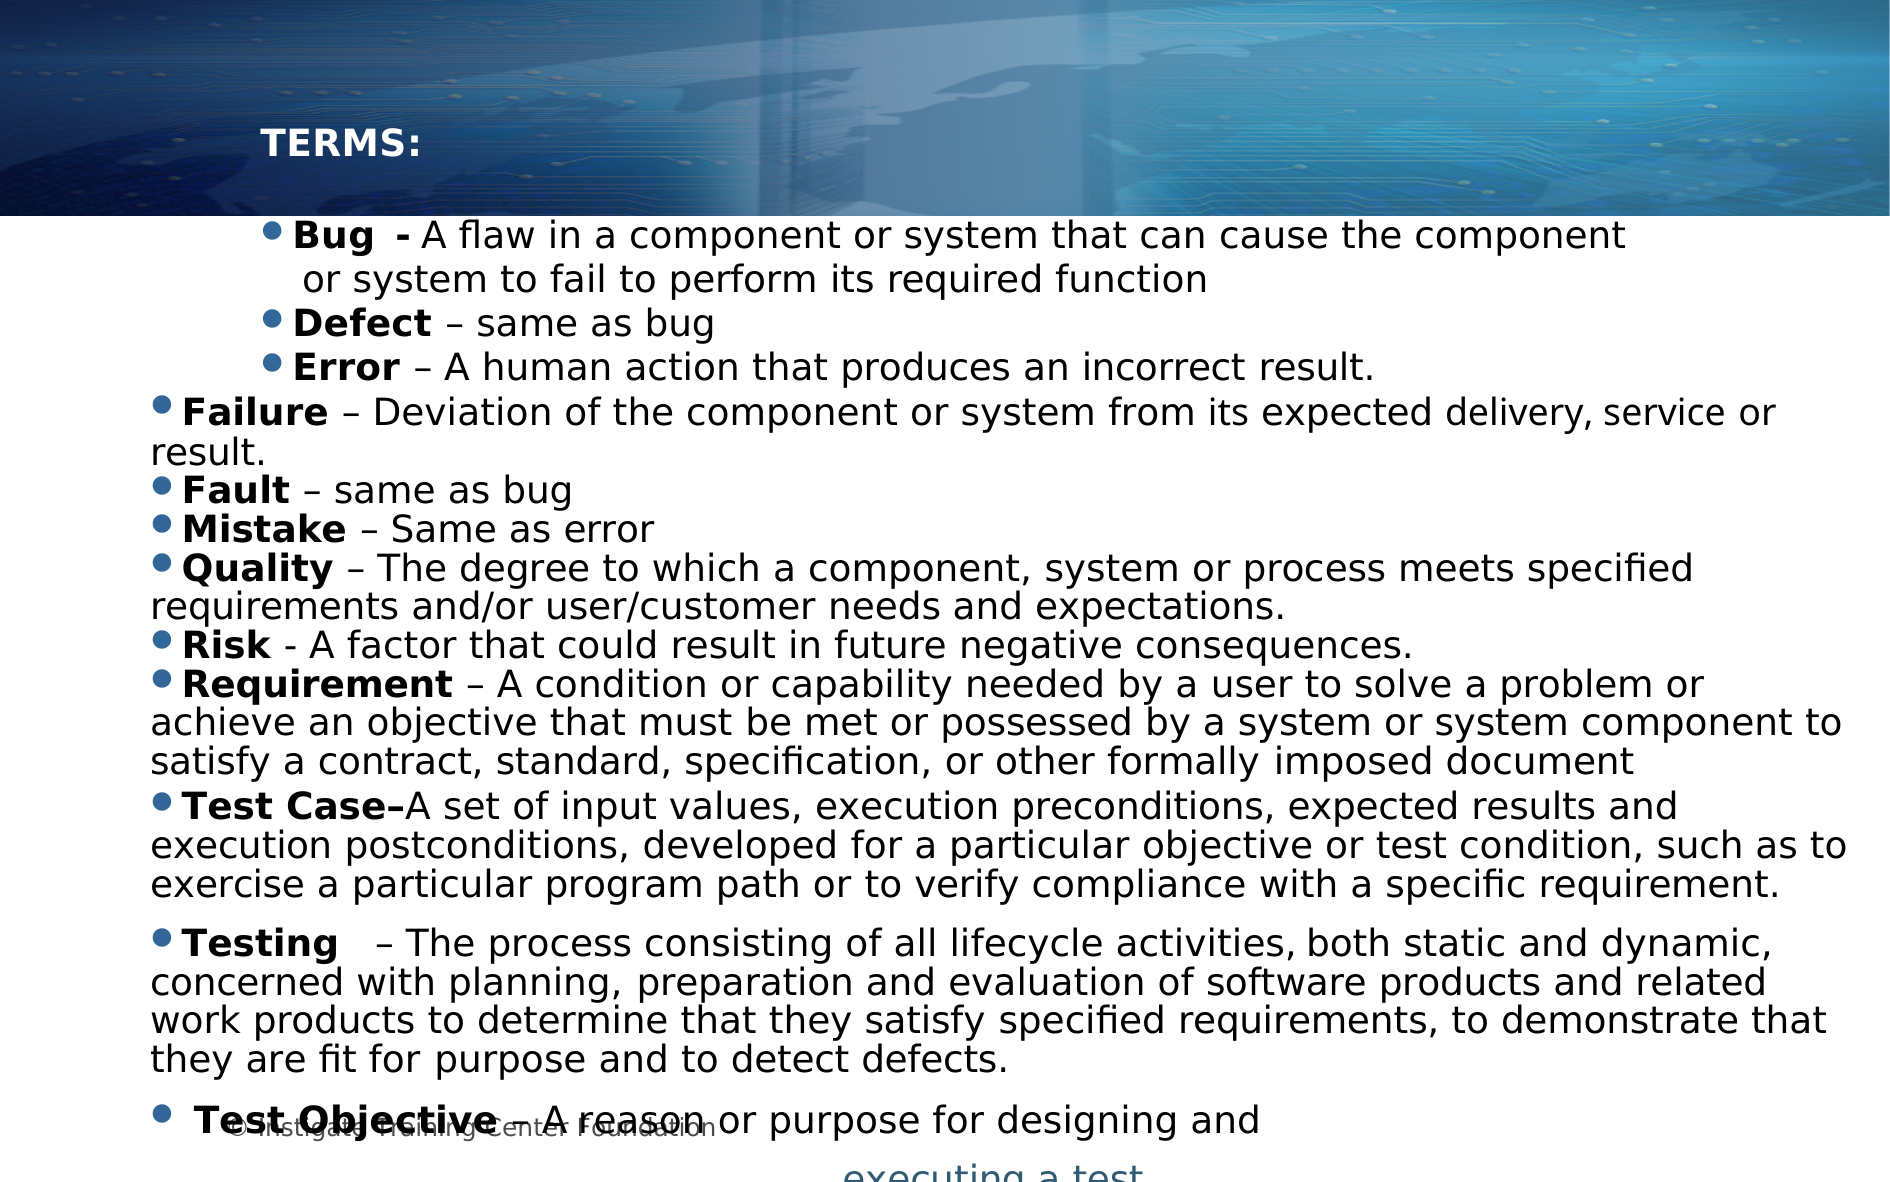

# TERMS:
Bug - A flaw in a component or system that can cause the component or system to fail to perform its required function
Defect – same as bug
Error – A human action that produces an incorrect result.
Failure – Deviation of the component or system from its expected delivery, service or result.
Fault – same as bug
Mistake – Same as error
Quality – The degree to which a component, system or process meets specified requirements and/or user/customer needs and expectations.
Risk - A factor that could result in future negative consequences.
Requirement – A condition or capability needed by a user to solve a problem or achieve an objective that must be met or possessed by a system or system component to satisfy a contract, standard, specification, or other formally imposed document
Test Case–A set of input values, execution preconditions, expected results and execution postconditions, developed for a particular objective or test condition, such as to exercise a particular program path or to verify compliance with a specific requirement.
Testing	– The process consisting of all lifecycle activities, both static and dynamic, concerned with planning, preparation and evaluation of software products and related work products to determine that they satisfy specified requirements, to demonstrate that they are fit for purpose and to detect defects.
 Test Objective – A reason or purpose for designing and
executing a test.